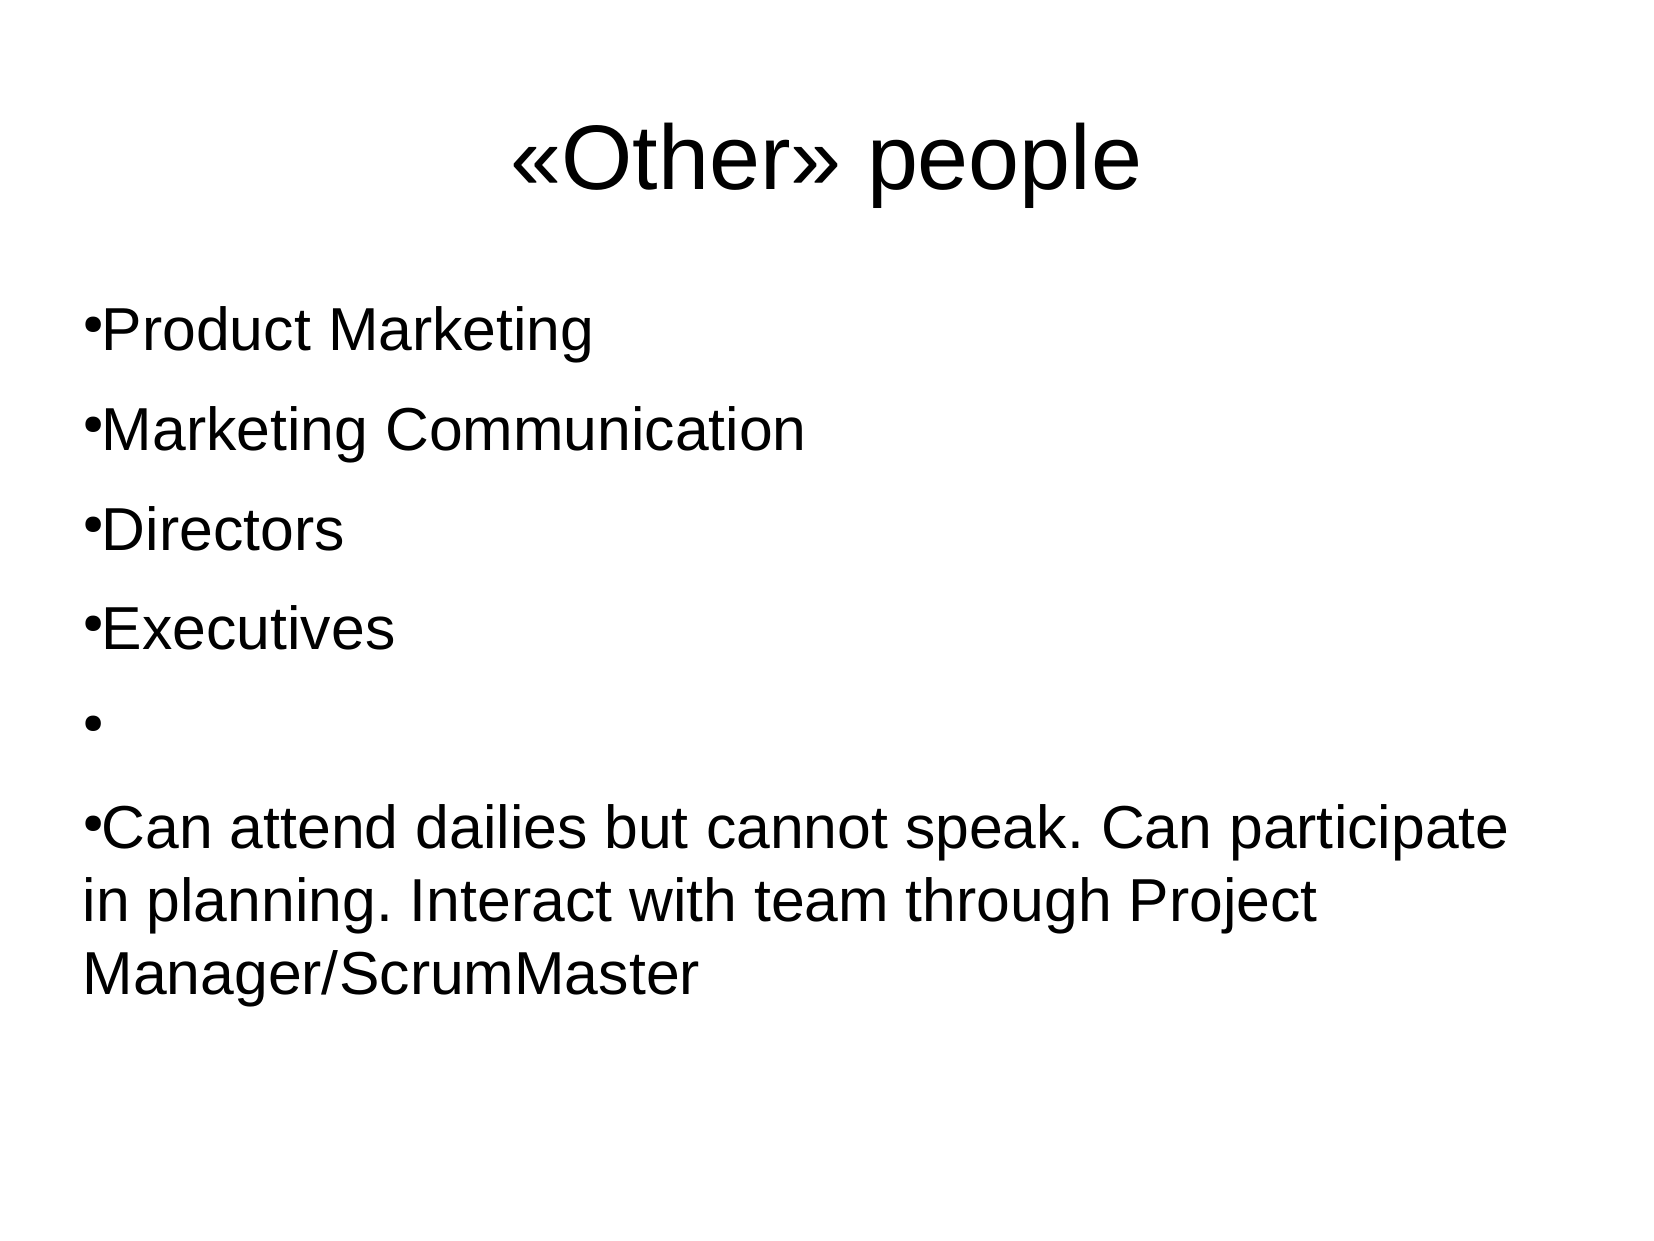

# «Other» people
Product Marketing
Marketing Communication
Directors
Executives
Can attend dailies but cannot speak. Can participate in planning. Interact with team through Project Manager/ScrumMaster